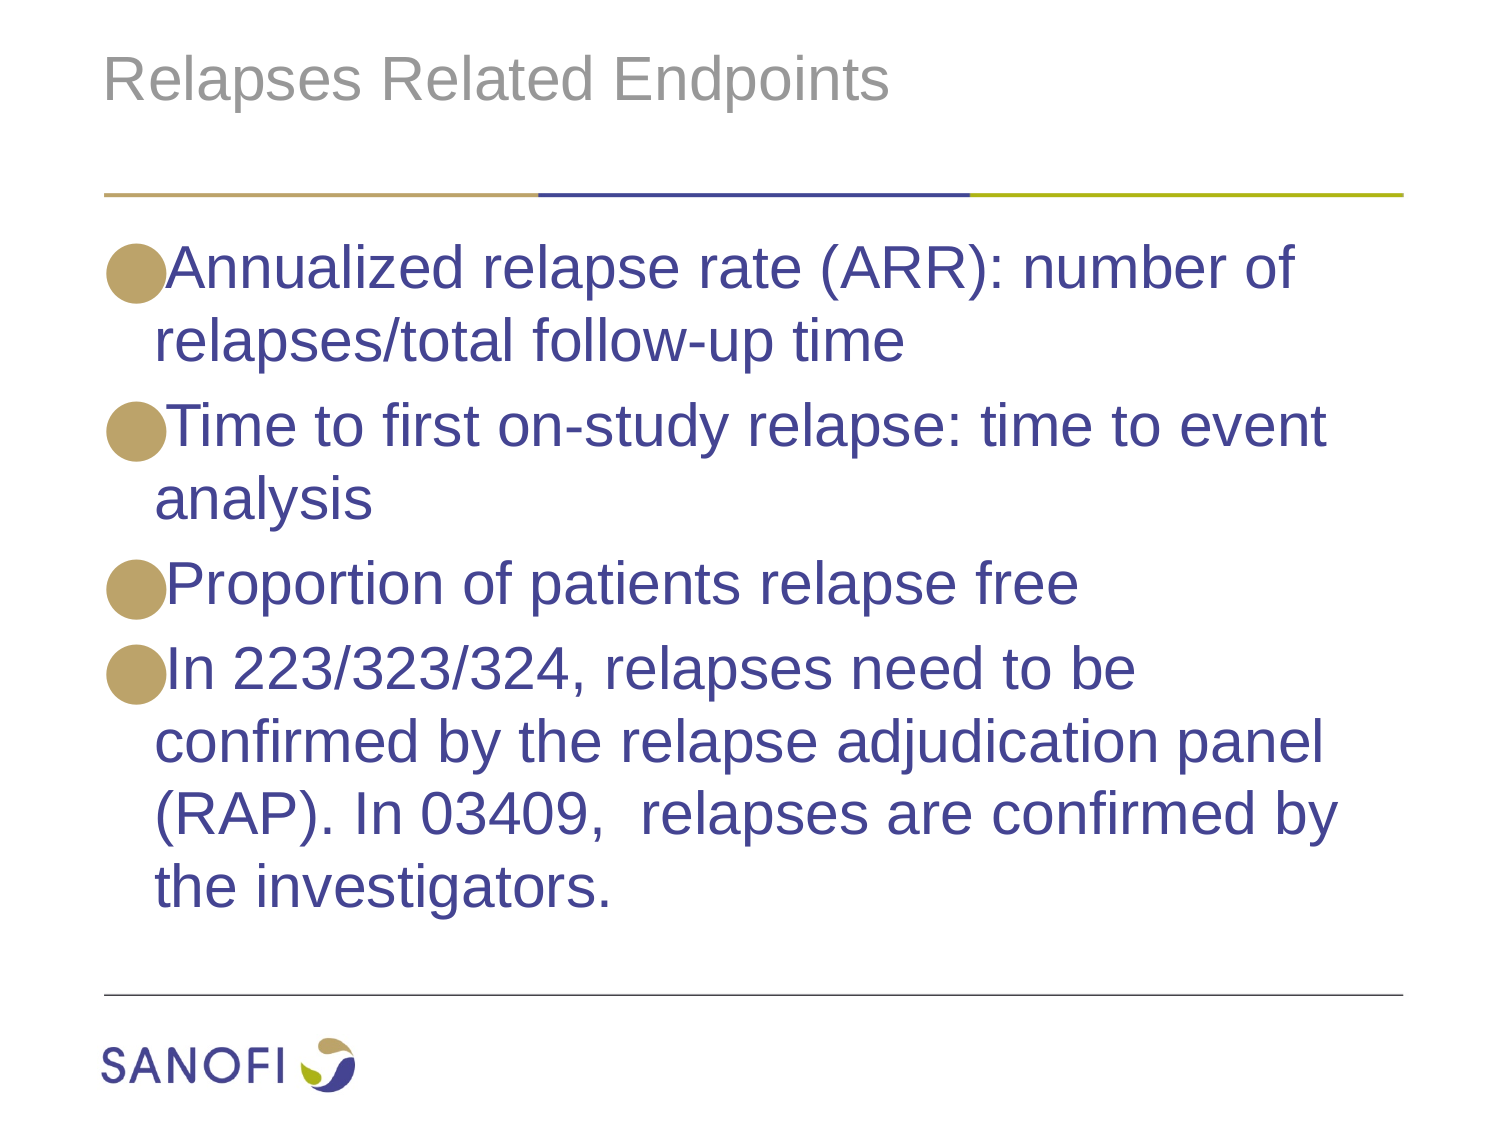

# Relapses Related Endpoints
Annualized relapse rate (ARR): number of relapses/total follow-up time
Time to first on-study relapse: time to event analysis
Proportion of patients relapse free
In 223/323/324, relapses need to be confirmed by the relapse adjudication panel (RAP). In 03409, relapses are confirmed by the investigators.